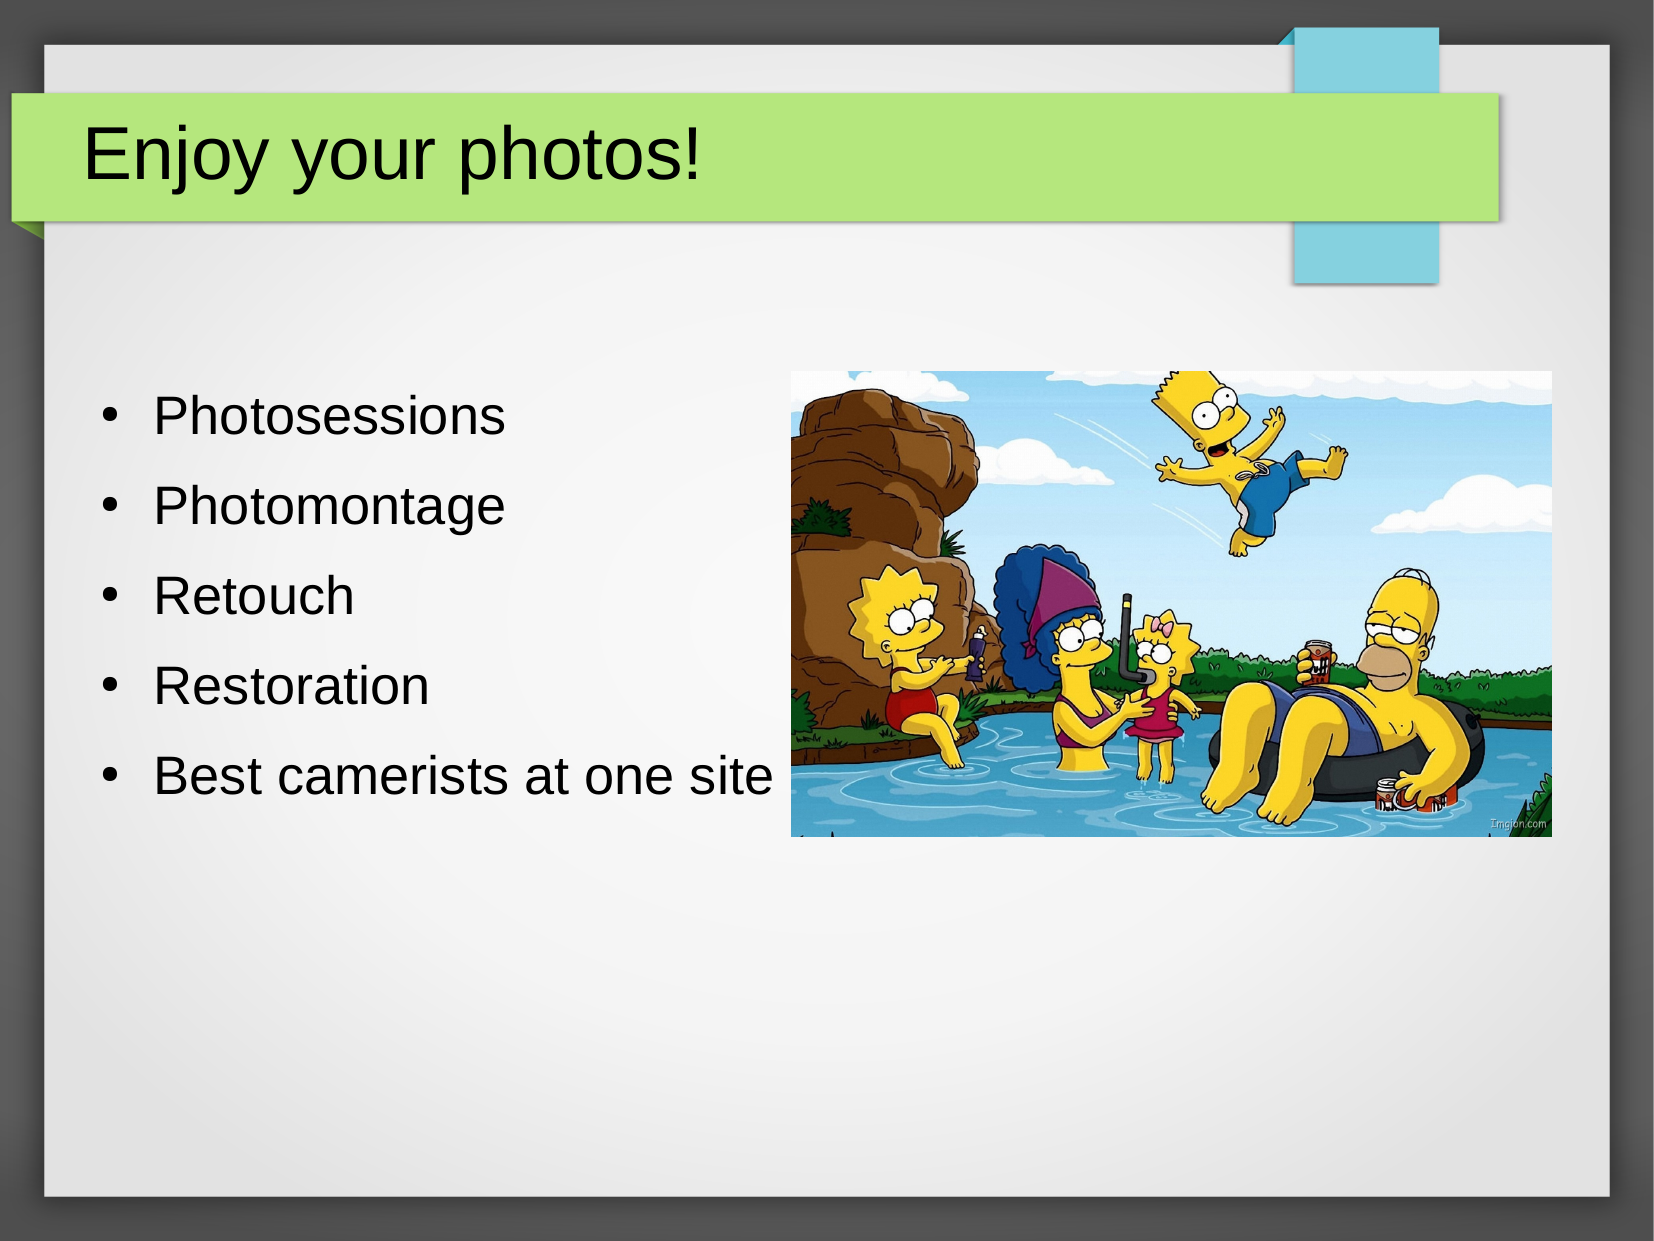

# Enjoy your photos!
Photosessions
Photomontage
Retouch
Restoration
Best camerists at one site